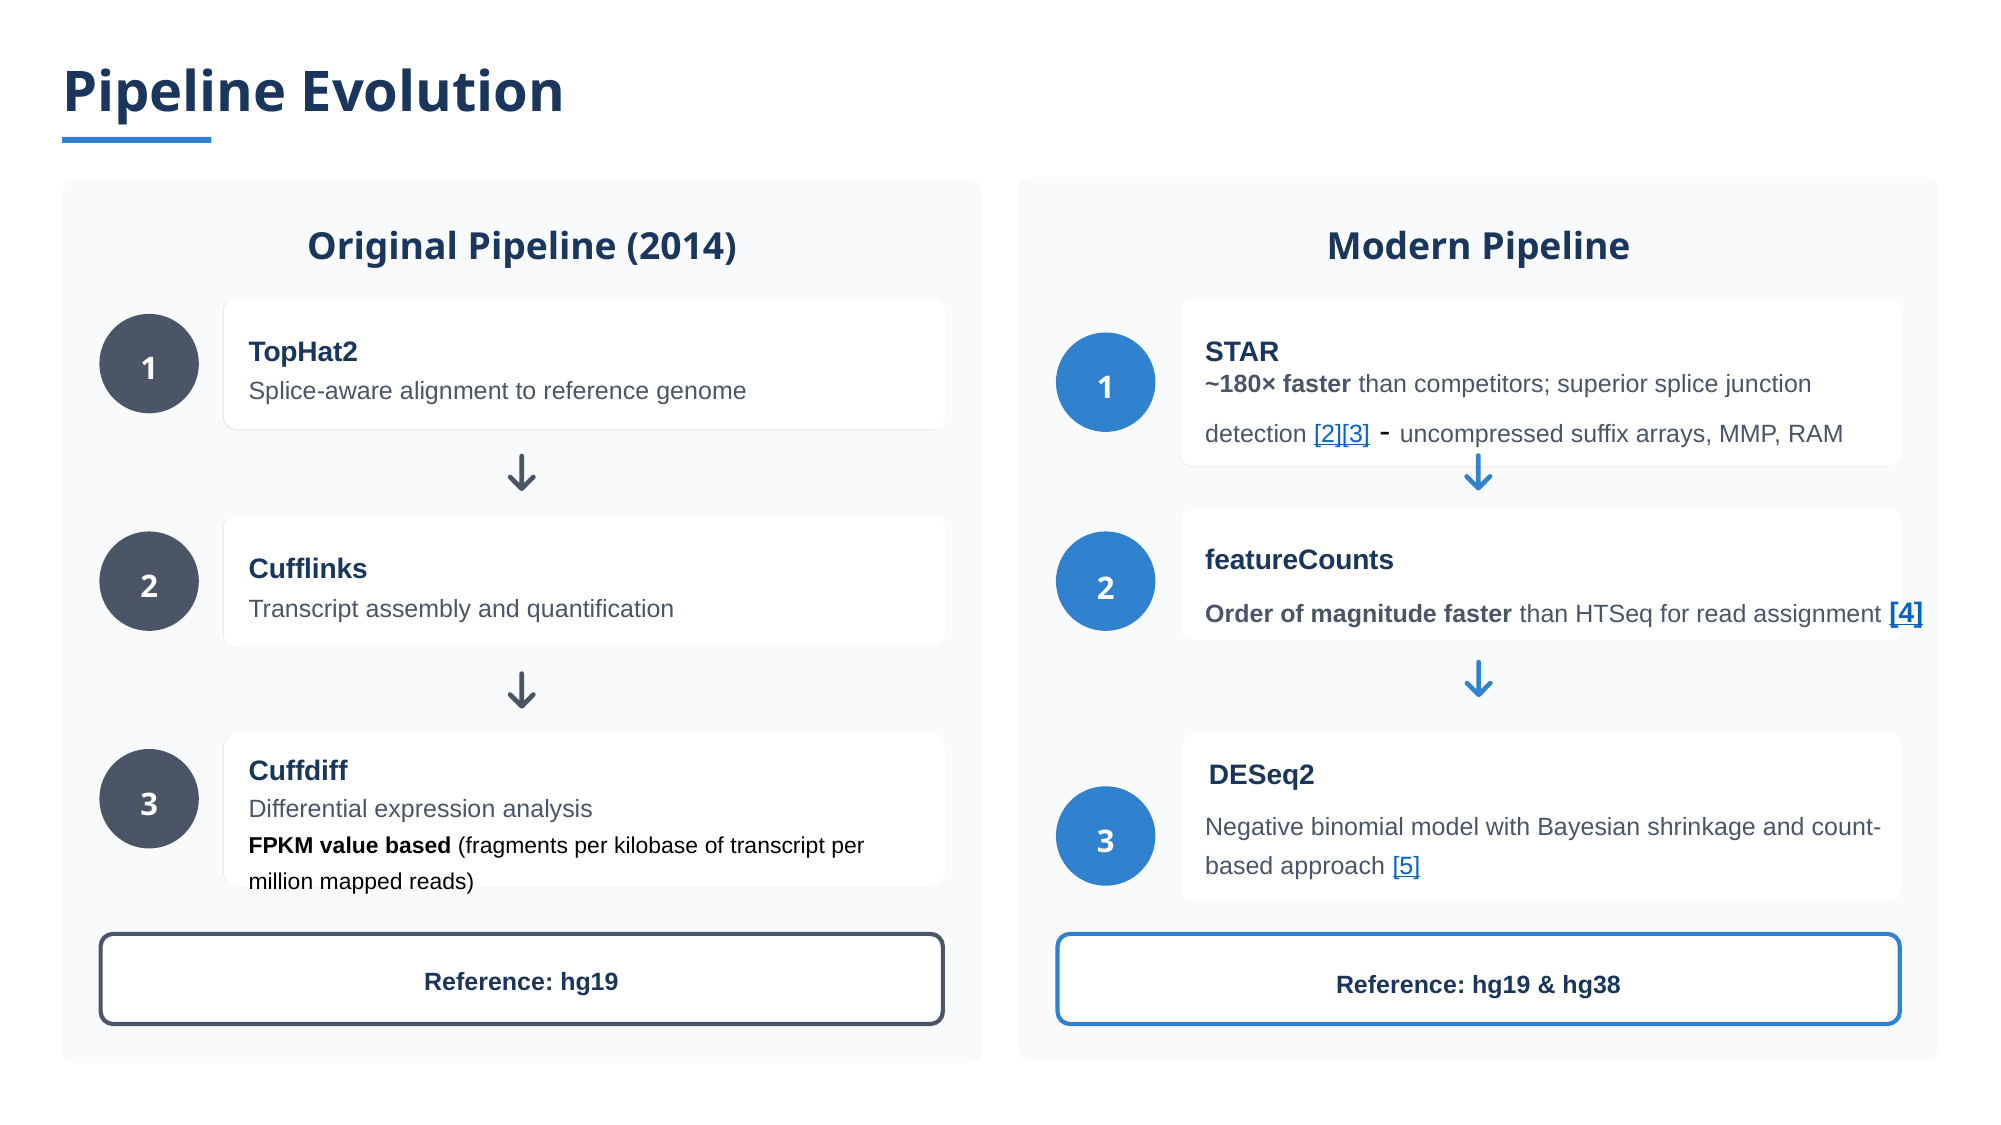

Pipeline Evolution
Original Pipeline (2014)
Modern Pipeline
1
TopHat2
STAR
1
Splice-aware alignment to reference genome
~180× faster than competitors; superior splice junction detection [2][3] - uncompressed suffix arrays, MMP, RAM
2
featureCounts
2
Cufflinks
Order of magnitude faster than HTSeq for read assignment [4]
Transcript assembly and quantification
Cuffdiff
DESeq2
3
3
Negative binomial model with Bayesian shrinkage and count-based approach [5]
Differential expression analysis
FPKM value based (fragments per kilobase of transcript per million mapped reads)
Reference: hg19
Reference: hg19 & hg38